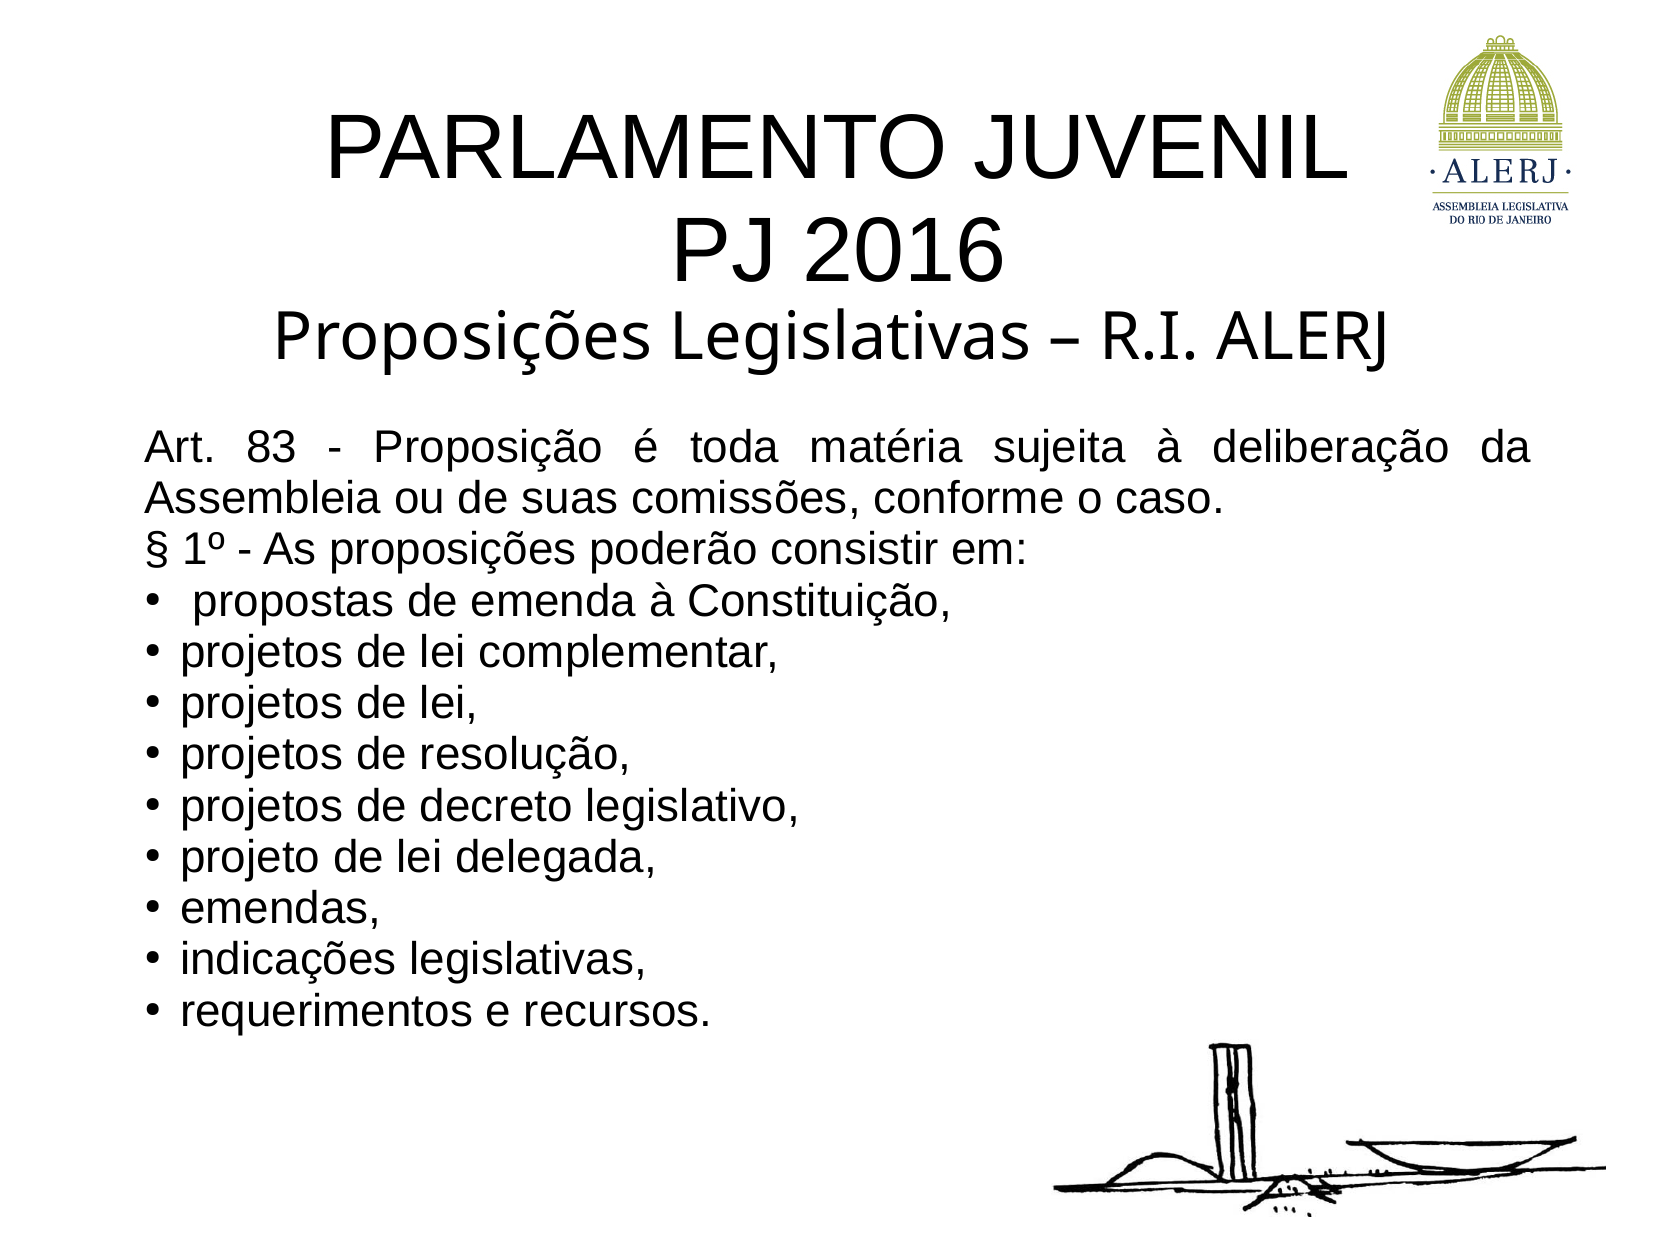

# PARLAMENTO JUVENIL PJ 2016
Proposições Legislativas – R.I. ALERJ
Art. 83 - Proposição é toda matéria sujeita à deliberação da Assembleia ou de suas comissões, conforme o caso.
§ 1º - As proposições poderão consistir em:
 propostas de emenda à Constituição,
projetos de lei complementar,
projetos de lei,
projetos de resolução,
projetos de decreto legislativo,
projeto de lei delegada,
emendas,
indicações legislativas,
requerimentos e recursos.